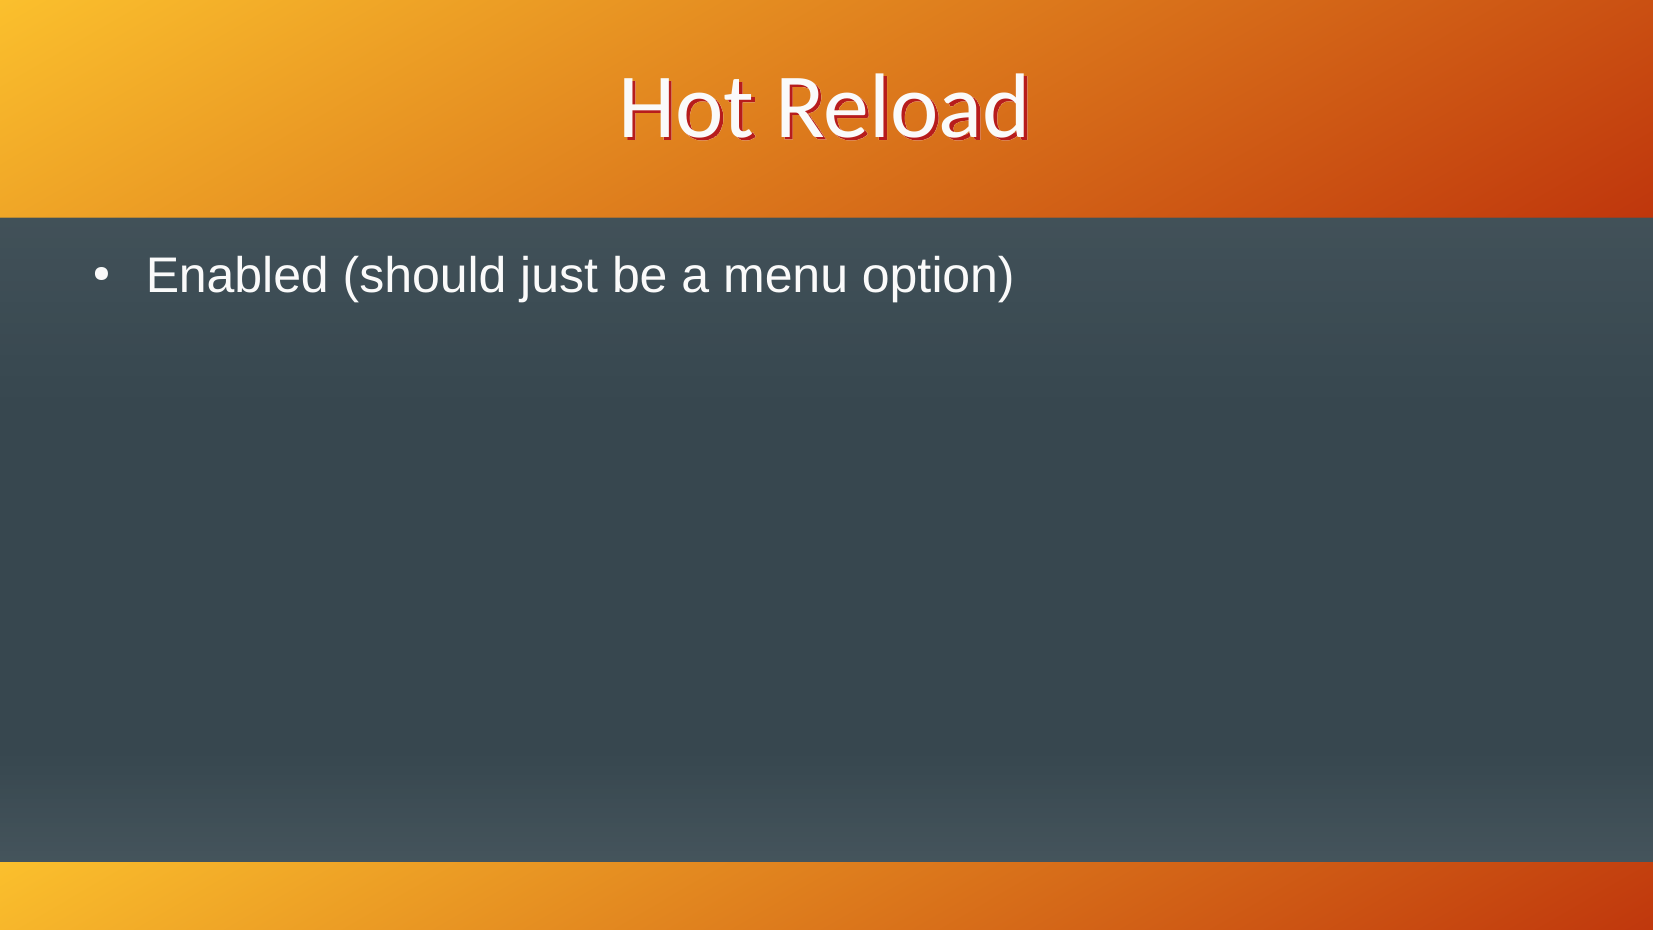

# Hot Reload
Enabled (should just be a menu option)